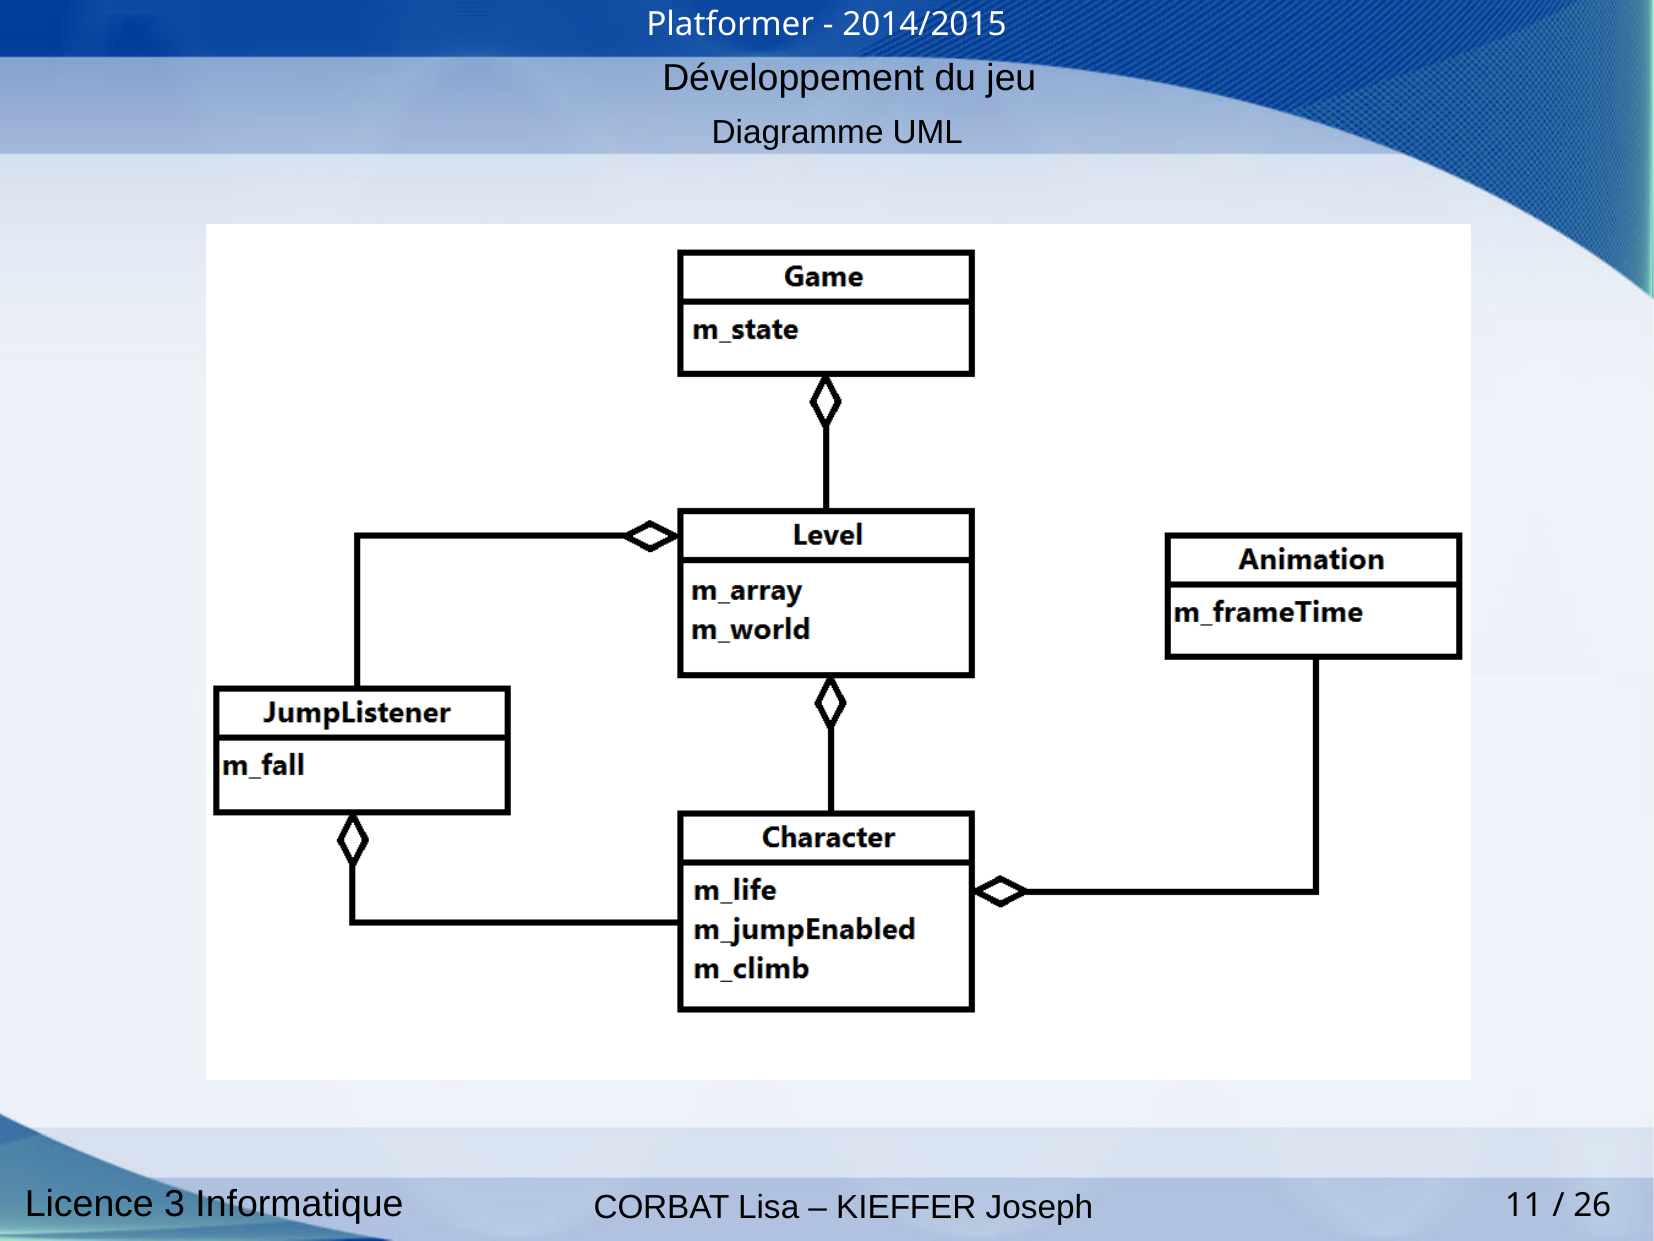

Platformer - 2014/2015
Développement du jeu
Diagramme UML
11